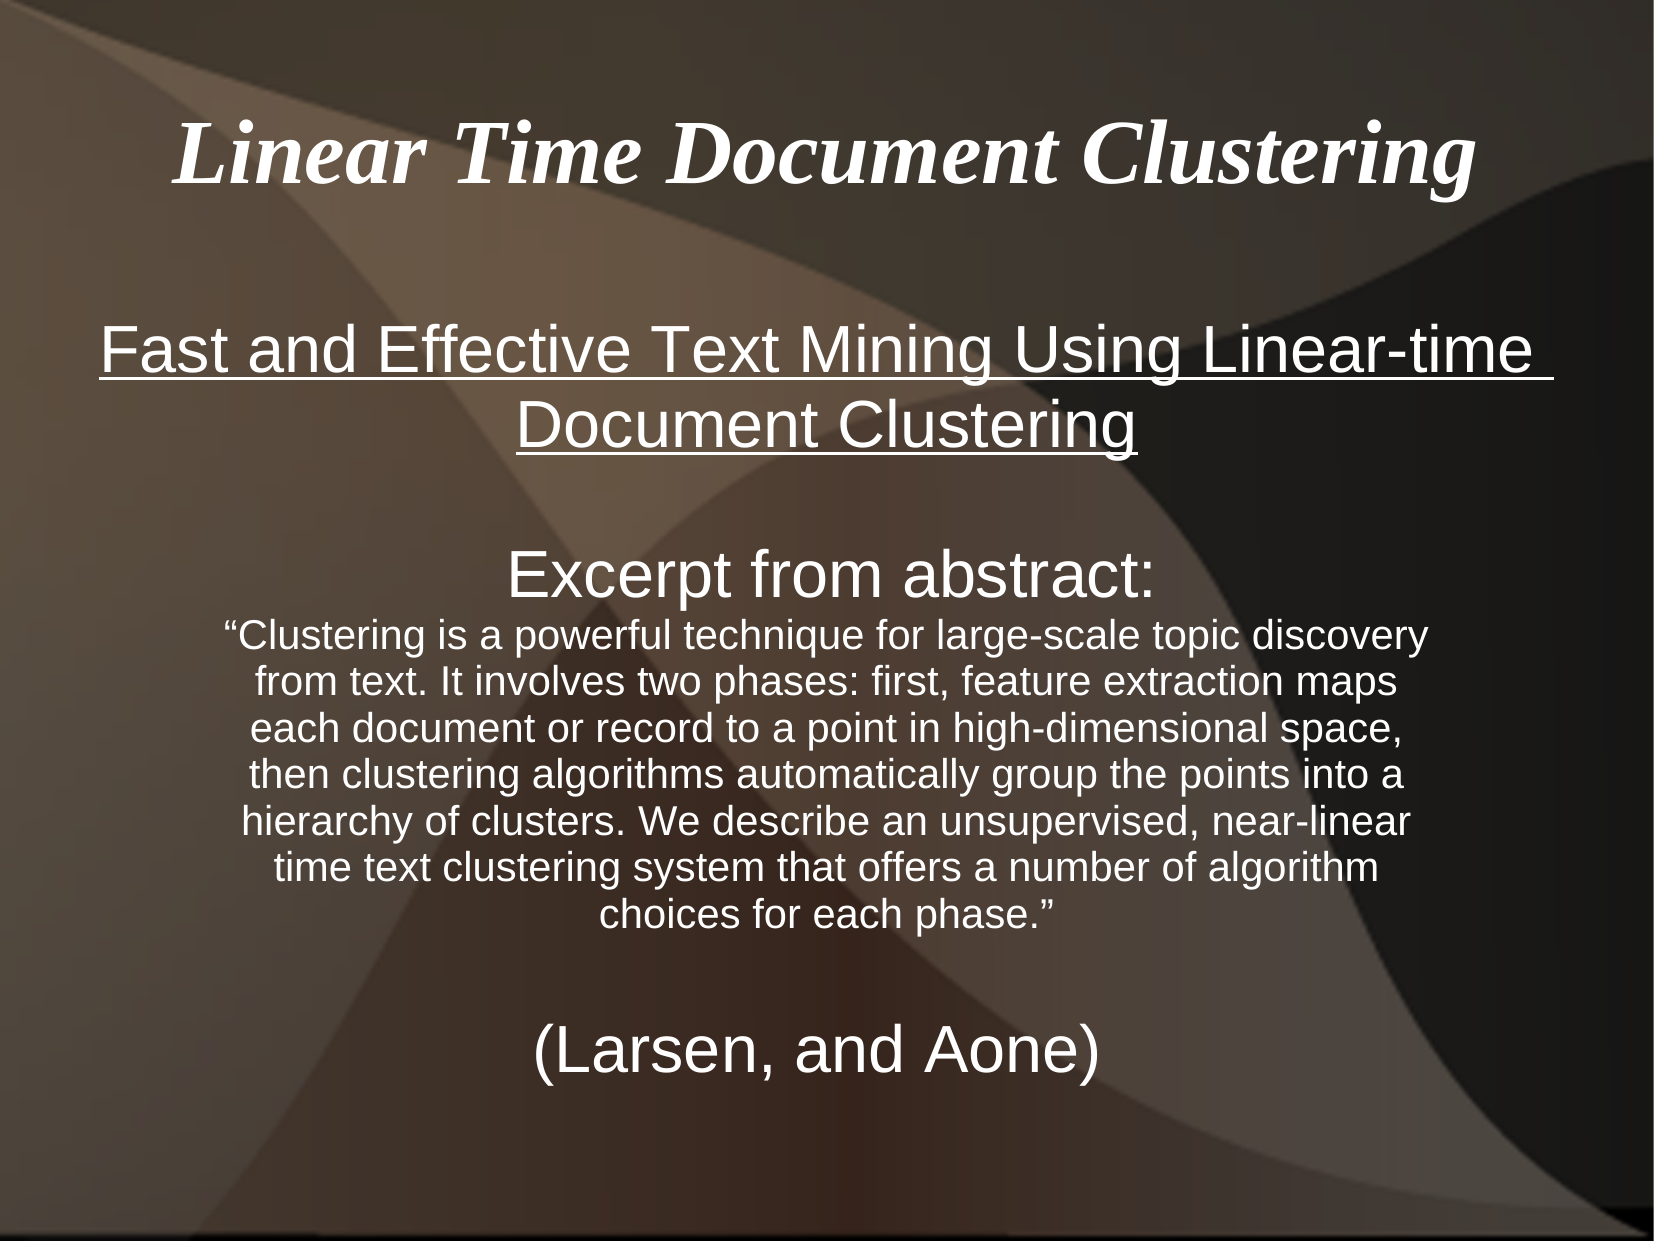

# Linear Time Document Clustering
Fast and Effective Text Mining Using Linear-time
Document Clustering
Excerpt from abstract:
“Clustering is a powerful technique for large-scale topic discovery
from text. It involves two phases: first, feature extraction maps
each document or record to a point in high-dimensional space,
then clustering algorithms automatically group the points into a
hierarchy of clusters. We describe an unsupervised, near-linear
time text clustering system that offers a number of algorithm
choices for each phase.”
(Larsen, and Aone)